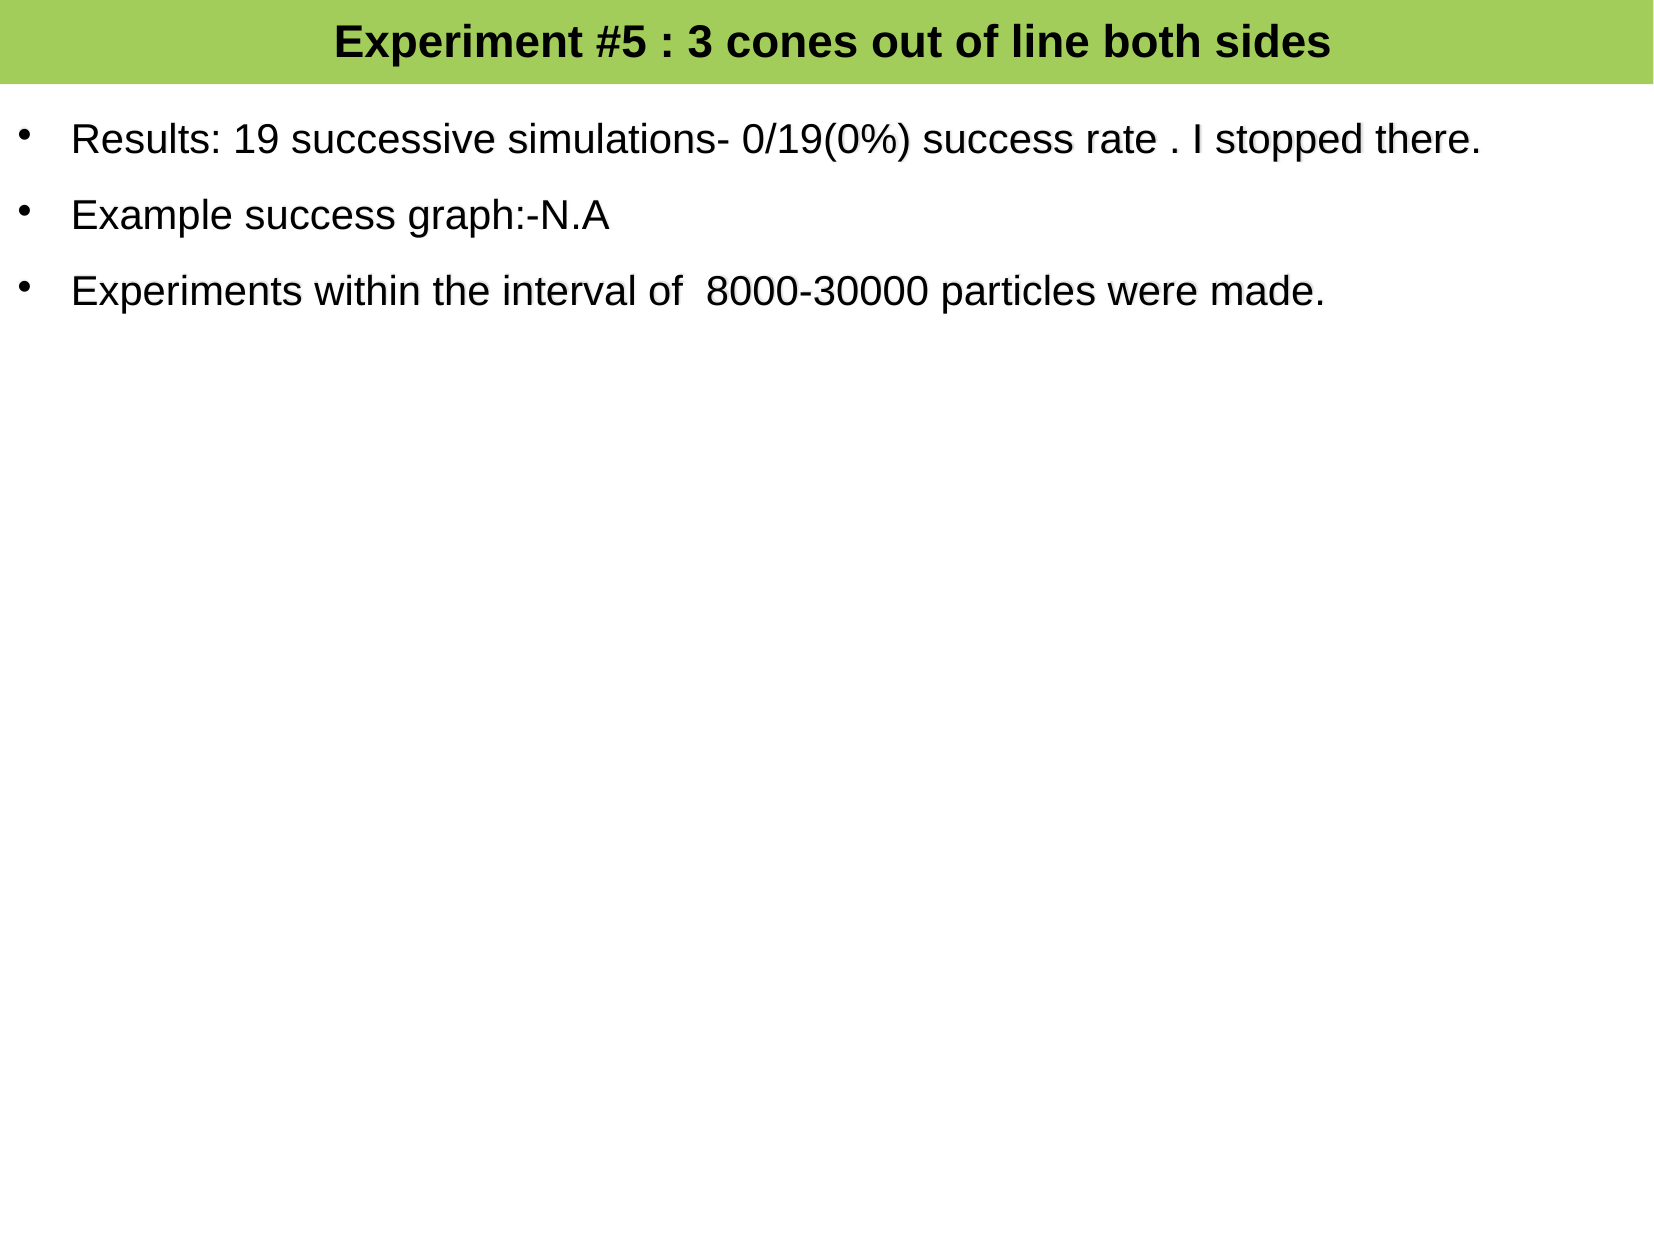

# Experiment #5 : 3 cones out of line both sides
Results: 19 successive simulations- 0/19(0%) success rate . I stopped there.
Example success graph:-N.A
Experiments within the interval of 8000-30000 particles were made.